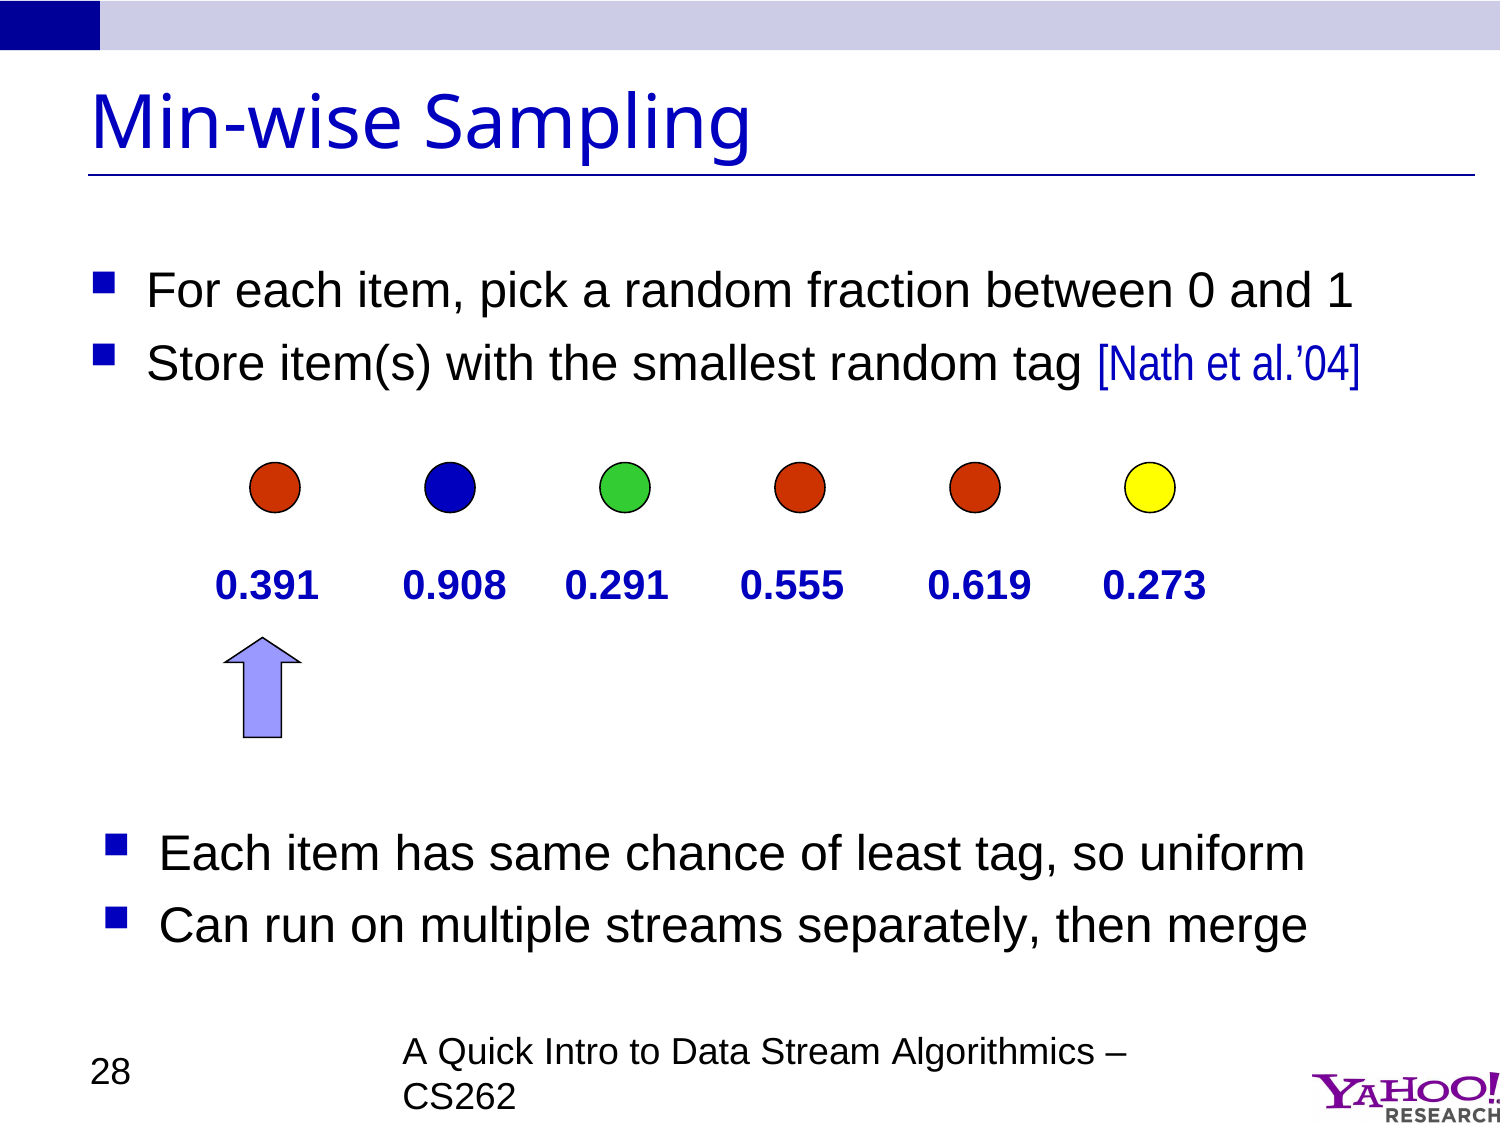

# Min-wise Sampling
For each item, pick a random fraction between 0 and 1
Store item(s) with the smallest random tag [Nath et al.’04]
0.391
0.908
0.291
0.555
0.619
0.273
Each item has same chance of least tag, so uniform
Can run on multiple streams separately, then merge
Fundamentals of Analyzing and Mining Data Streams
28